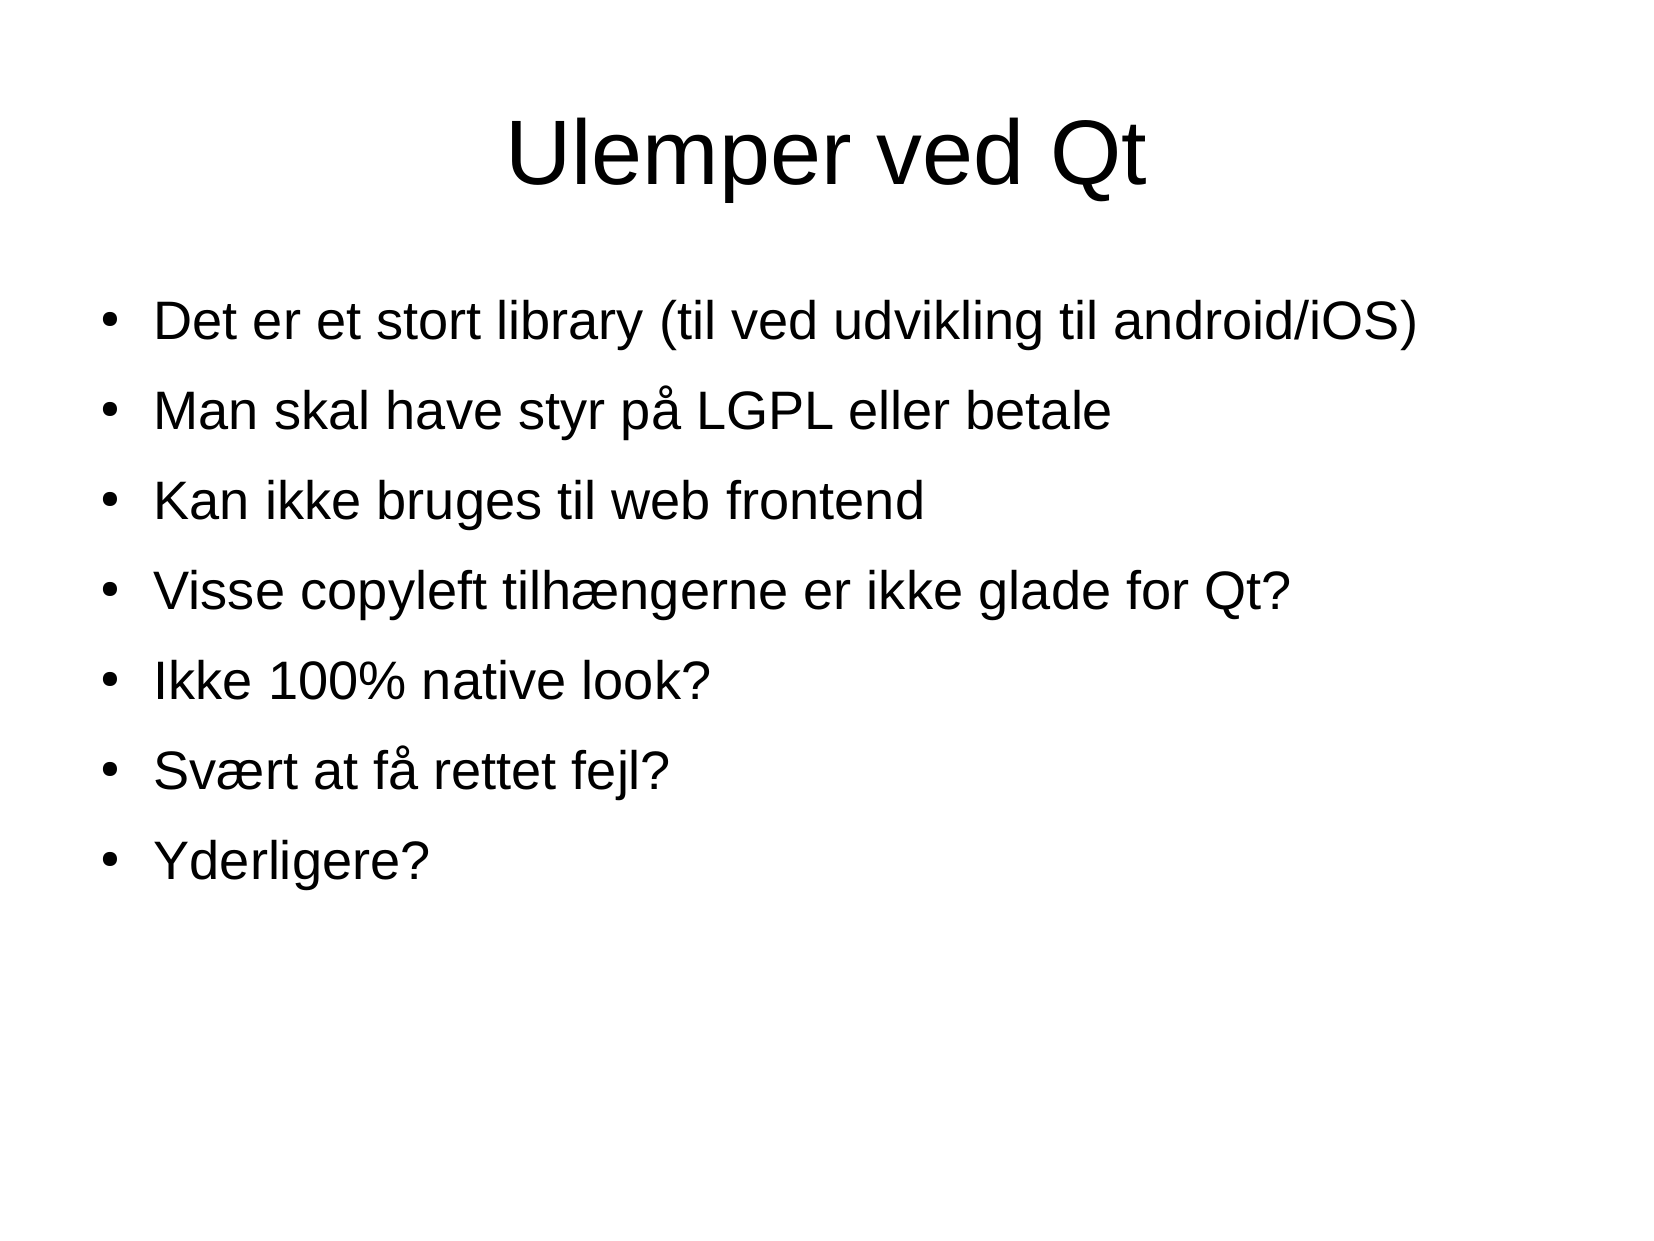

# Ulemper ved Qt
Det er et stort library (til ved udvikling til android/iOS)
Man skal have styr på LGPL eller betale
Kan ikke bruges til web frontend
Visse copyleft tilhængerne er ikke glade for Qt?
Ikke 100% native look?
Svært at få rettet fejl?
Yderligere?